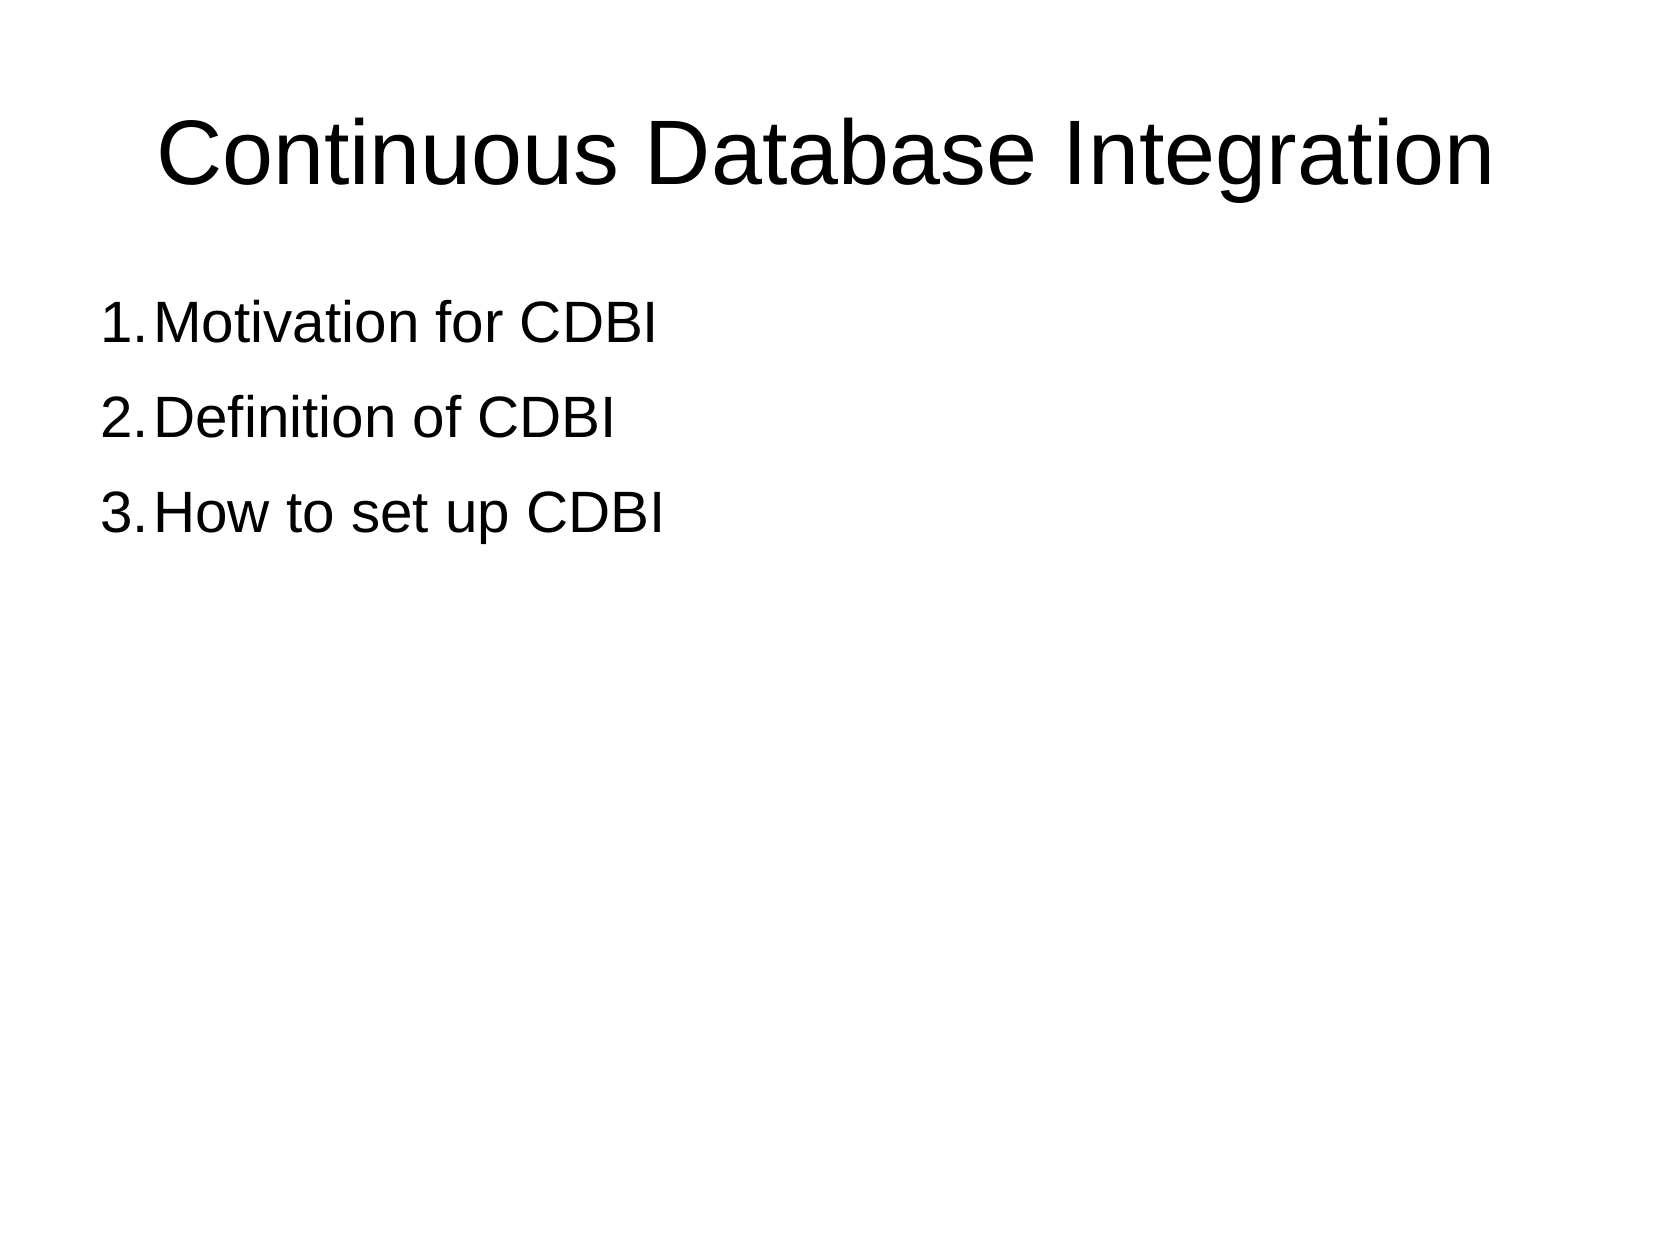

# Continuous Database Integration
Motivation for CDBI
Definition of CDBI
How to set up CDBI